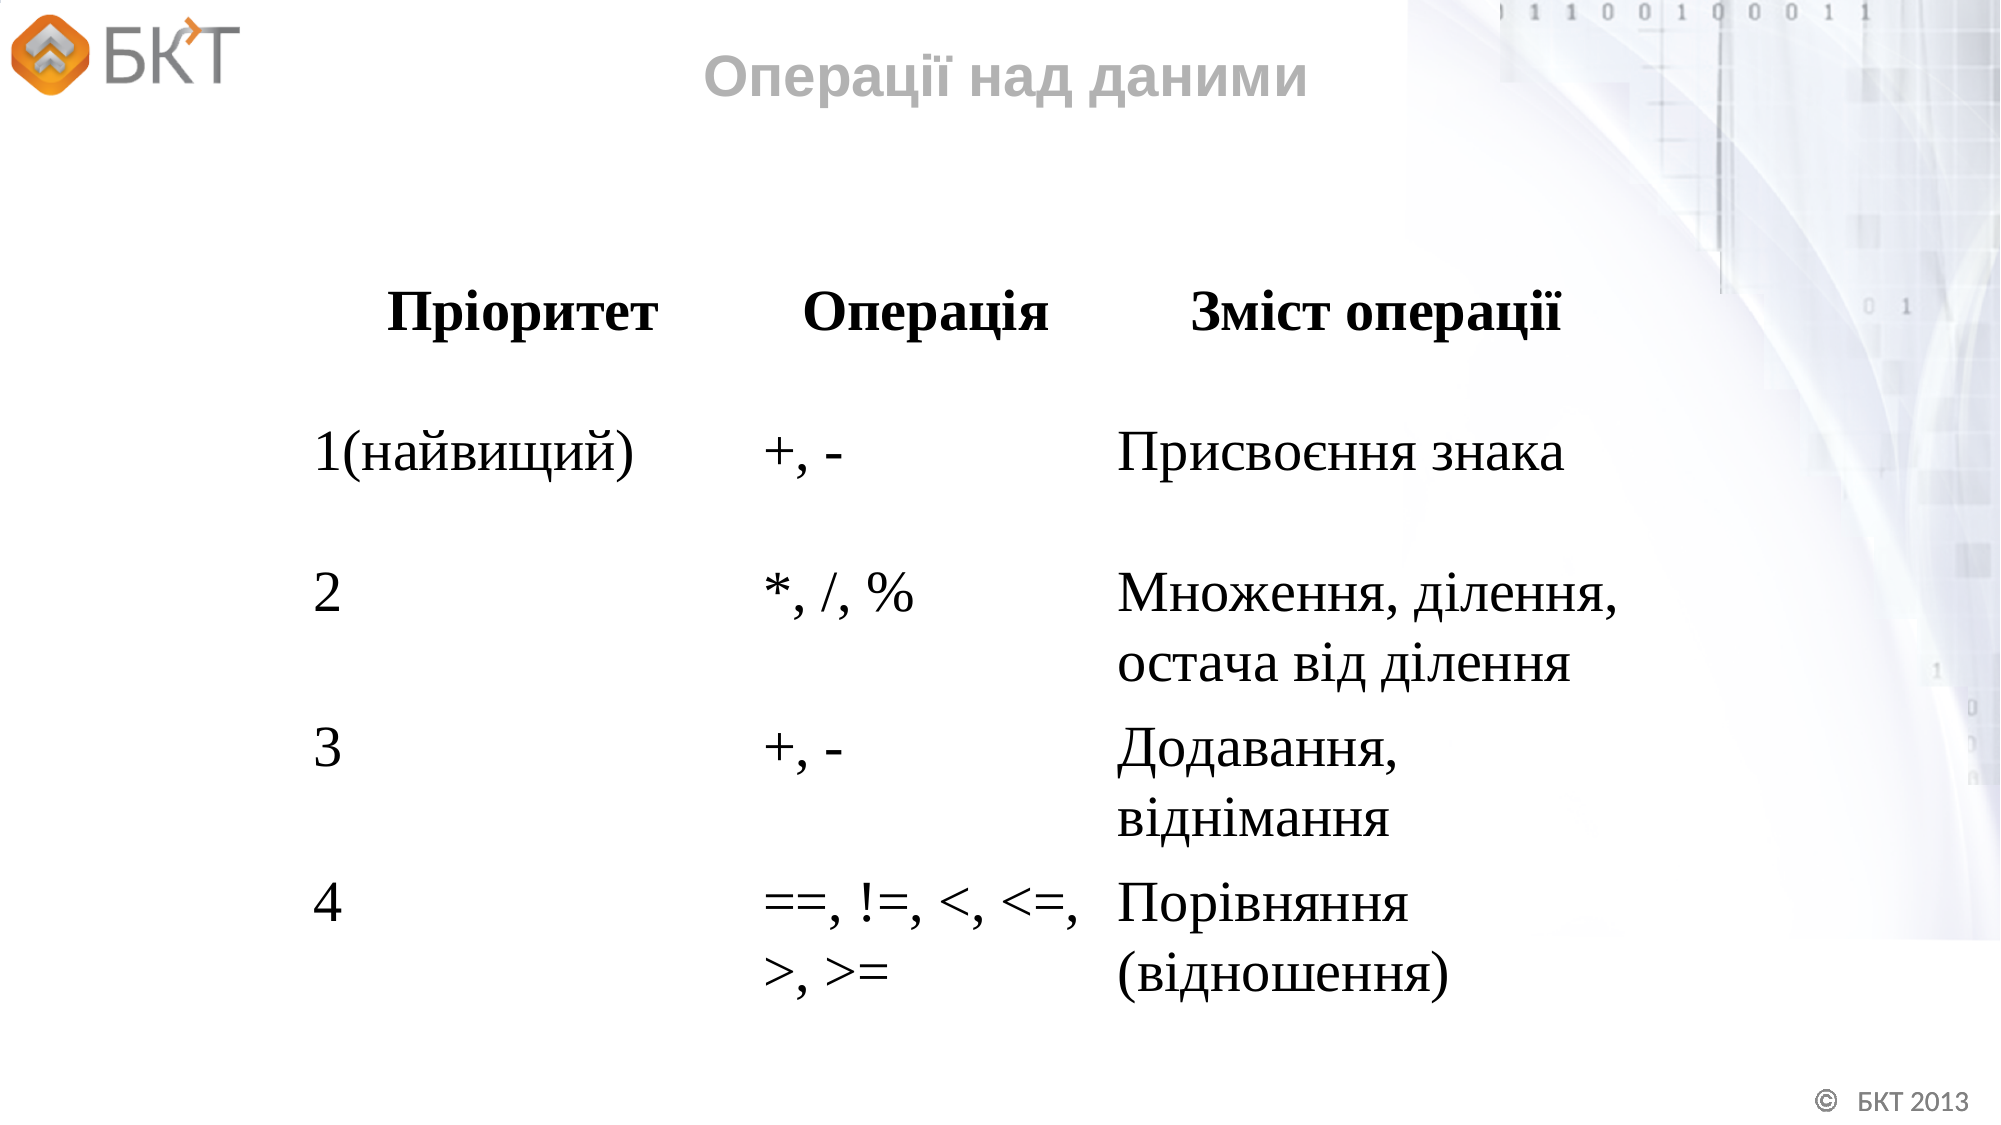

Операції над даними
| Пріоритет | Операція | Зміст операції |
| --- | --- | --- |
| 1(найвищий) | +, - | Присвоєння знака |
| 2 | \*, /, % | Множення, ділення, остача від ділення |
| 3 | +, - | Додавання, віднімання |
| 4 | ==, !=, <, <=, >, >= | Порівняння (відношення) |
БКТ 2013
БКТ 2013
БКТ 2013